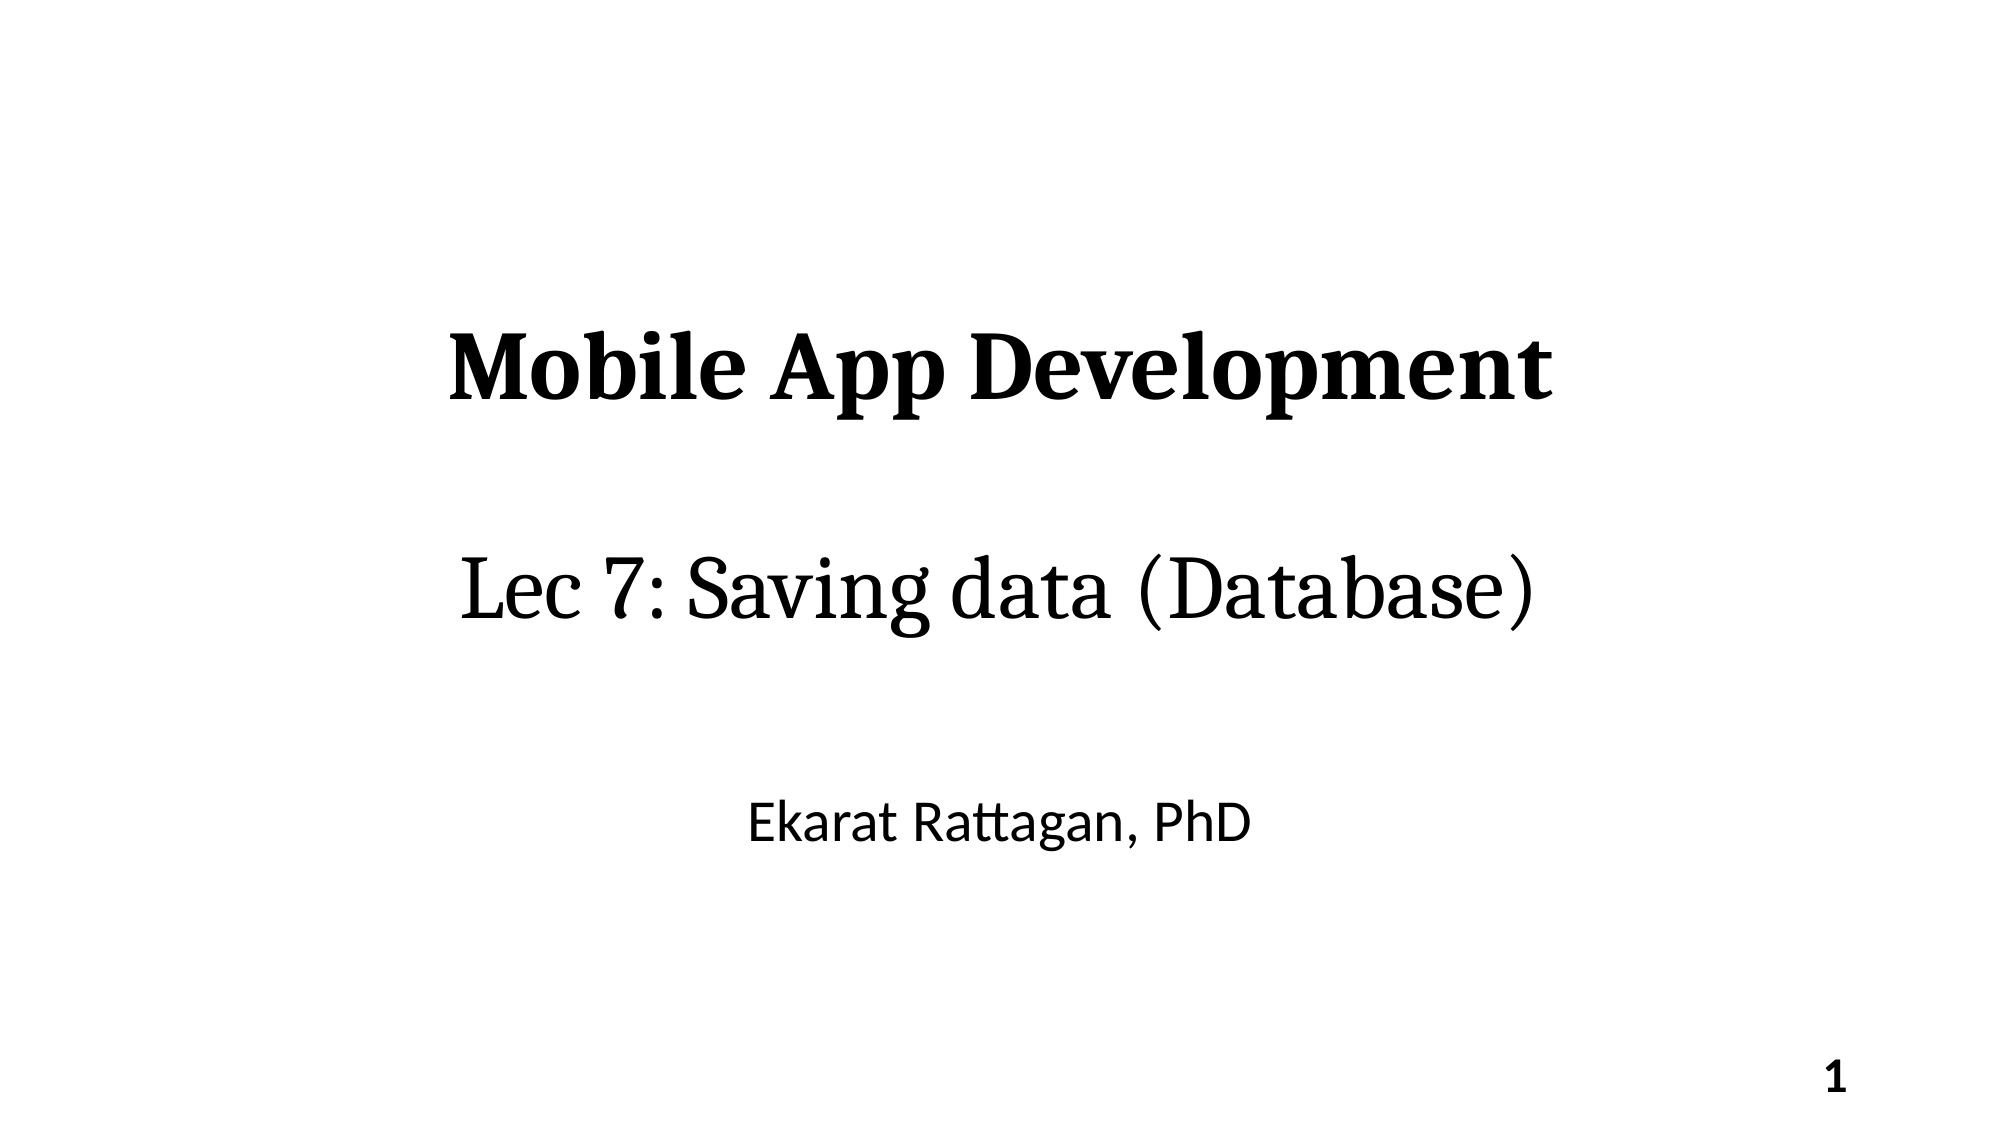

# Mobile App Development Lec 7: Saving data (Database)
Ekarat Rattagan, PhD